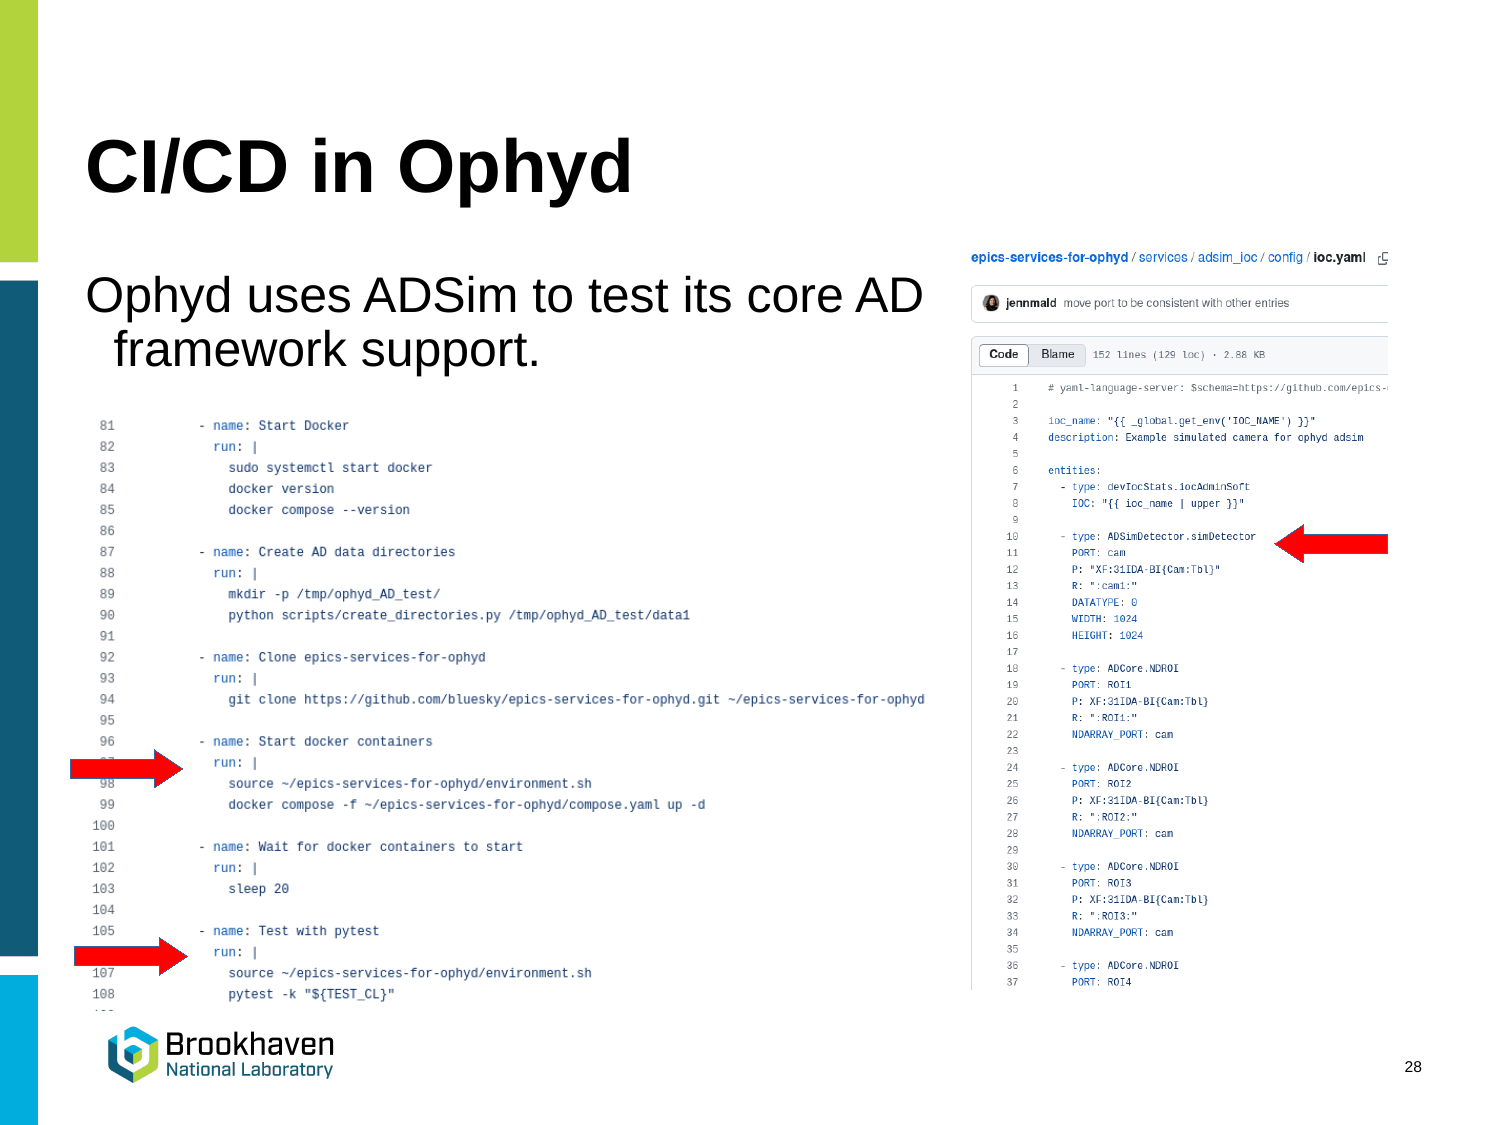

# CI/CD in Ophyd
Ophyd uses ADSim to test its core AD framework support.